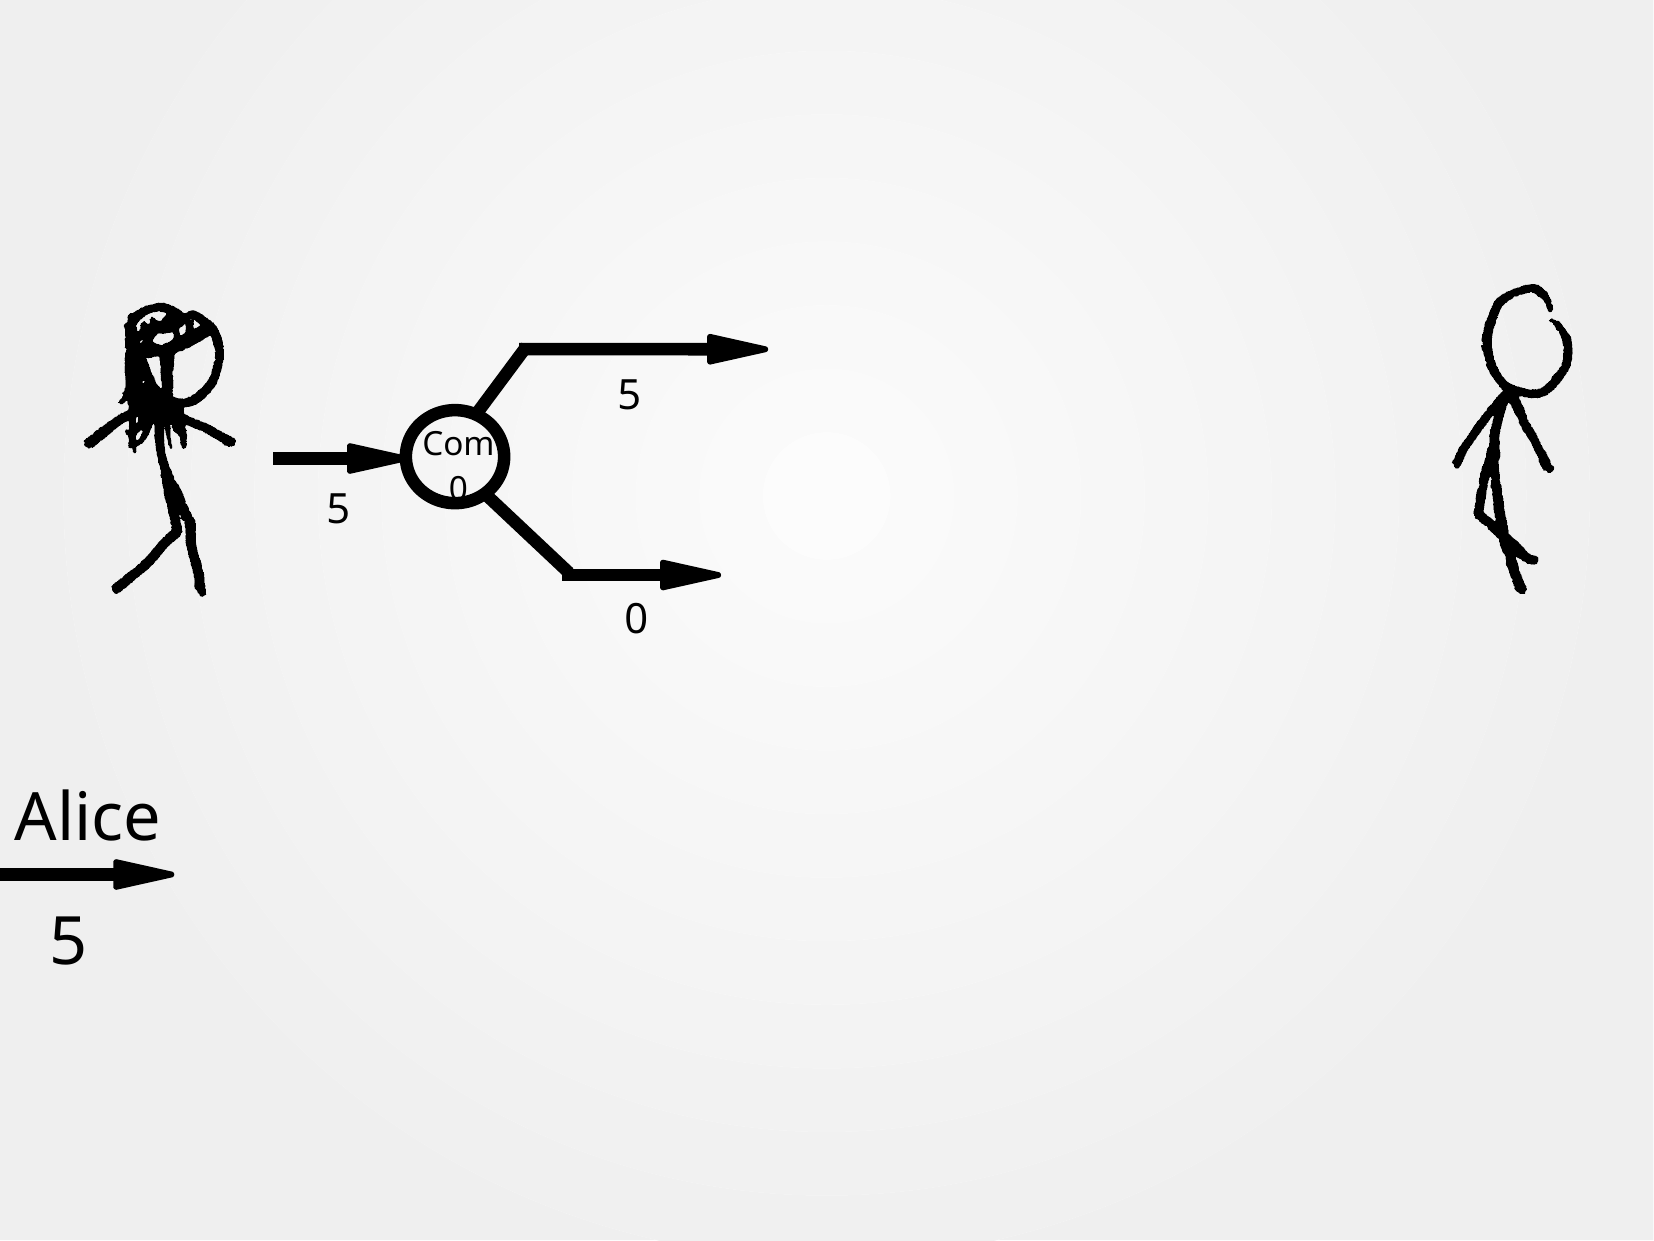

5
Com
 0
5
0
Alice
5